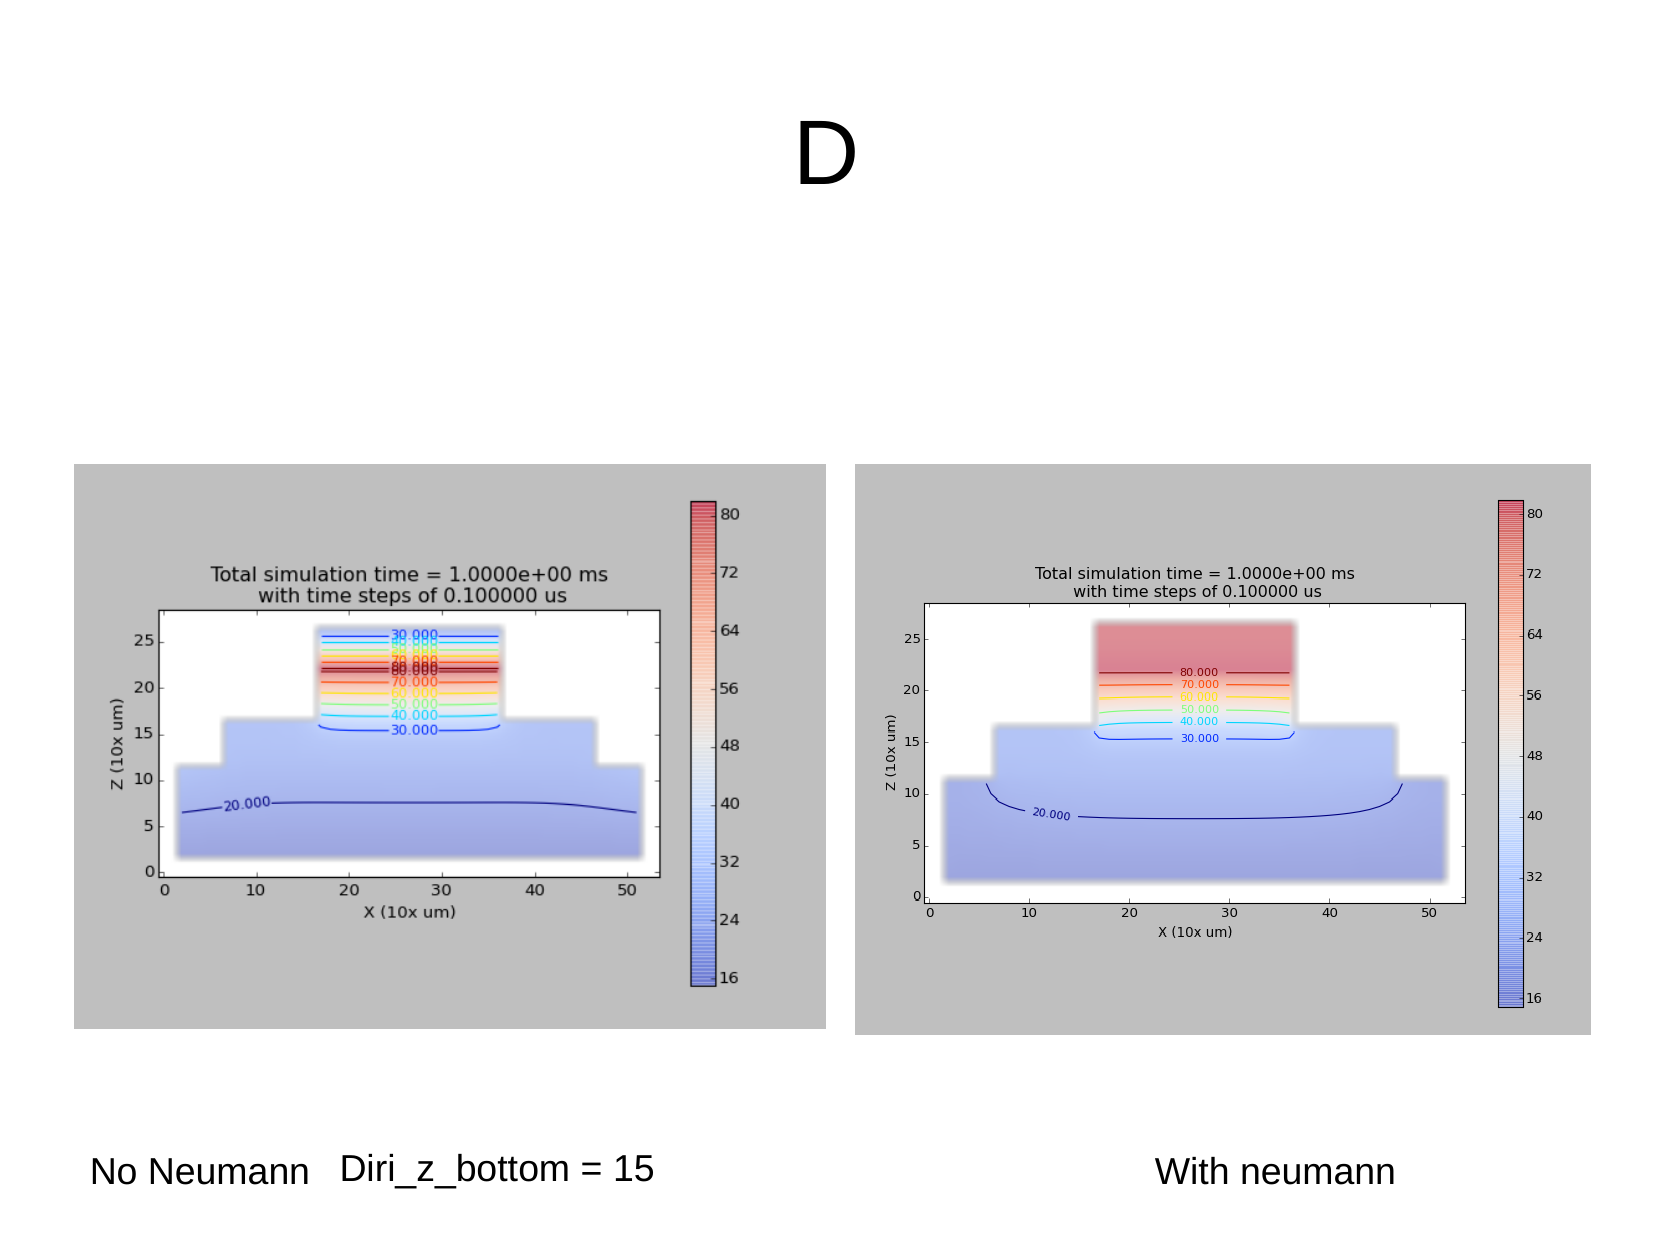

# D
Diri_z_bottom = 15
No Neumann
With neumann